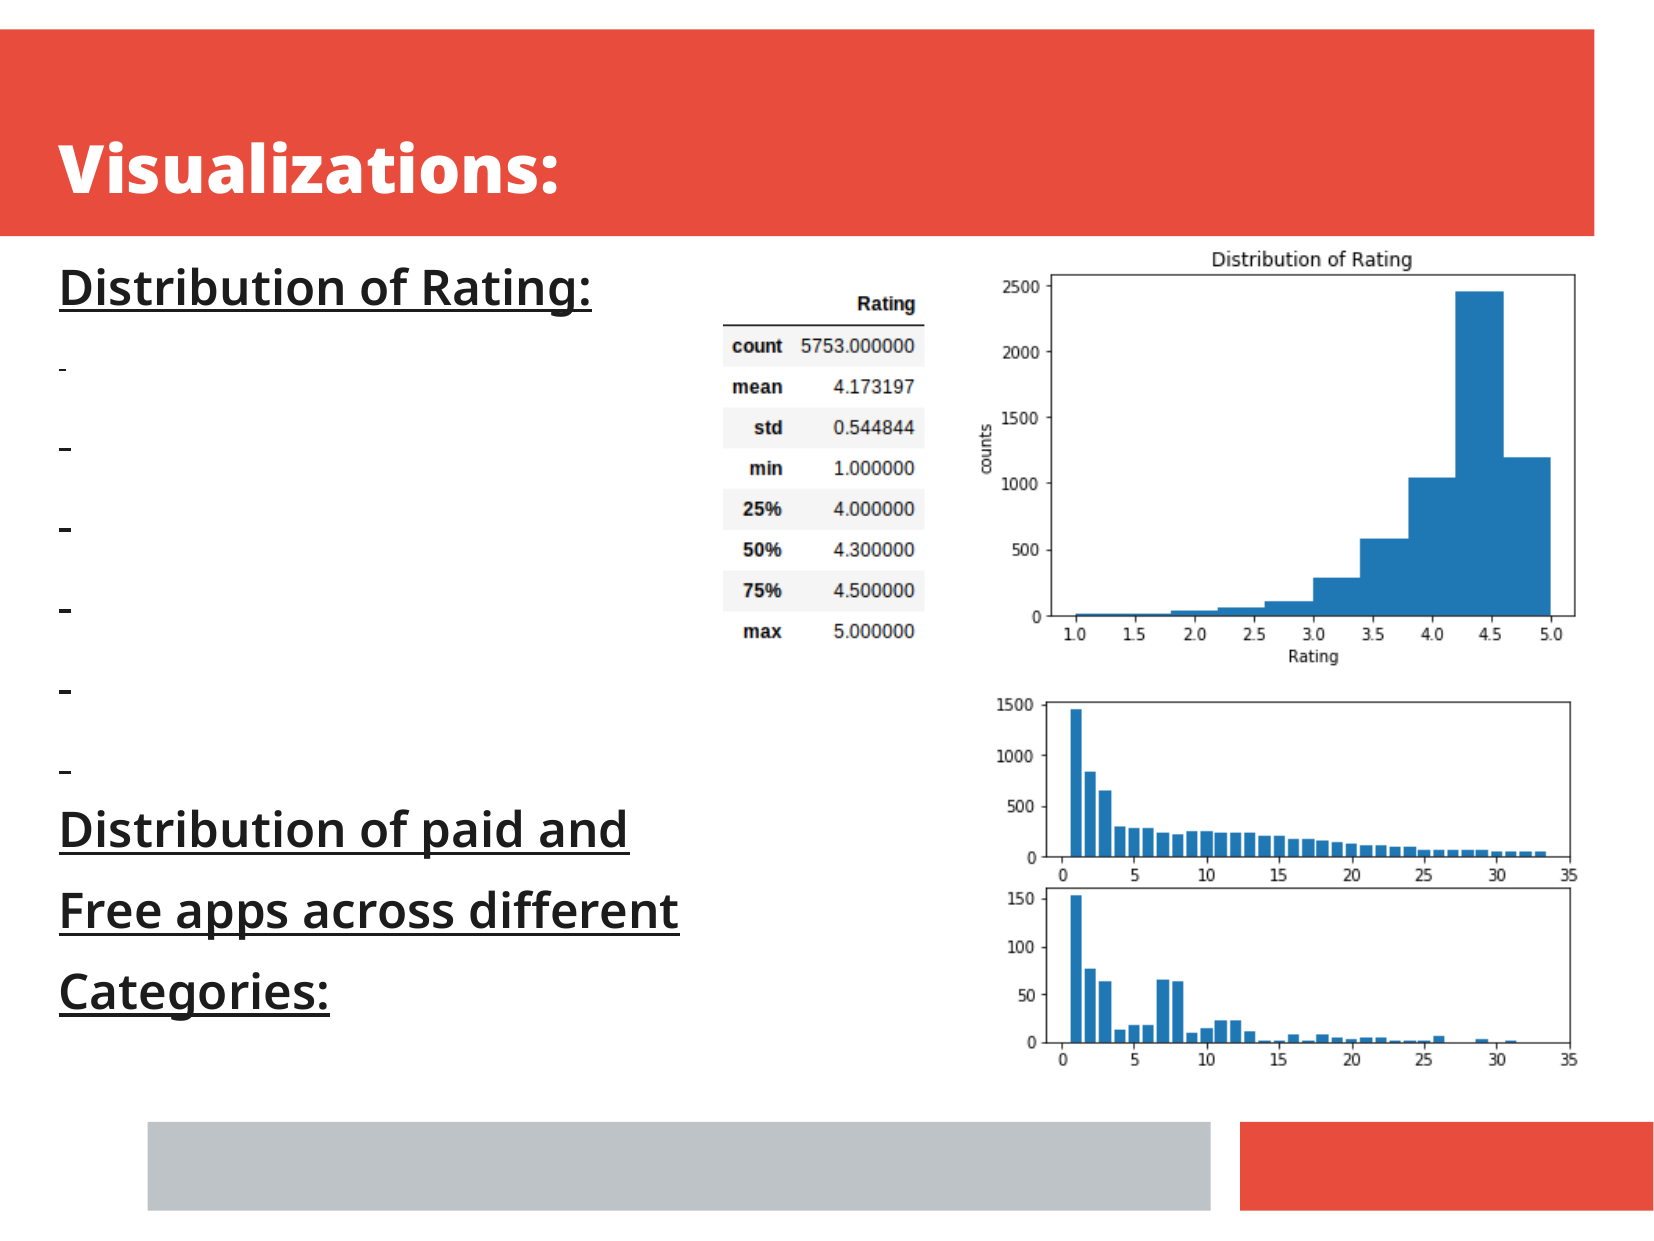

Visualizations:
Distribution of Rating:
Distribution of paid and
Free apps across different
Categories: